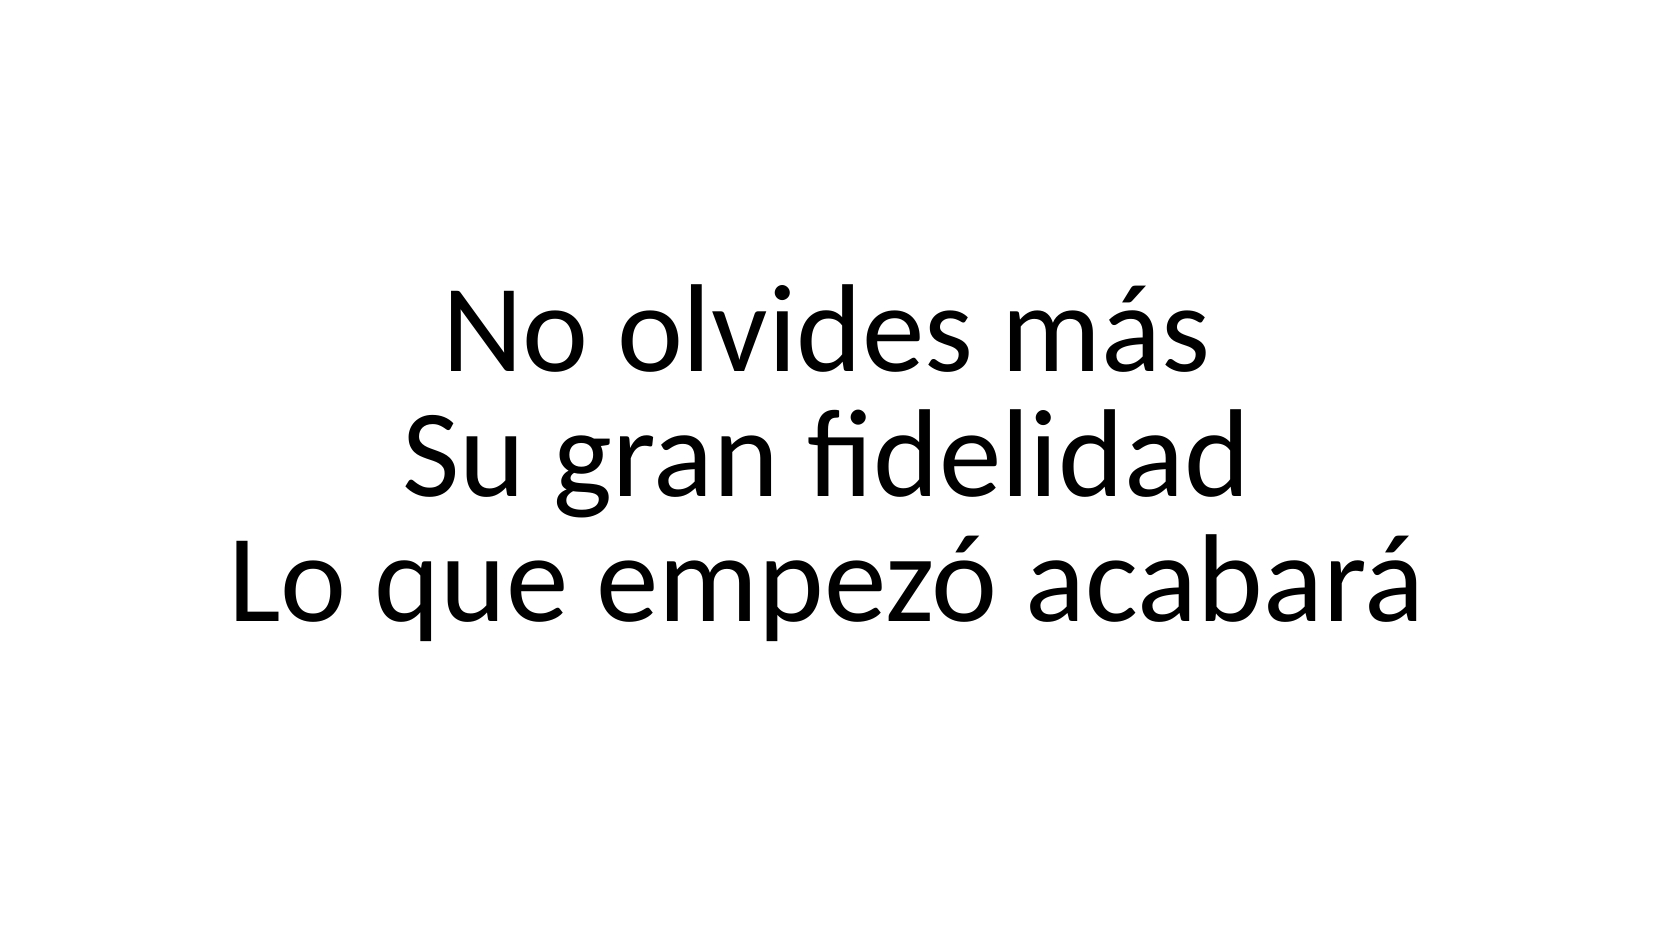

# No olvides más Su gran fidelidad Lo que empezó acabará